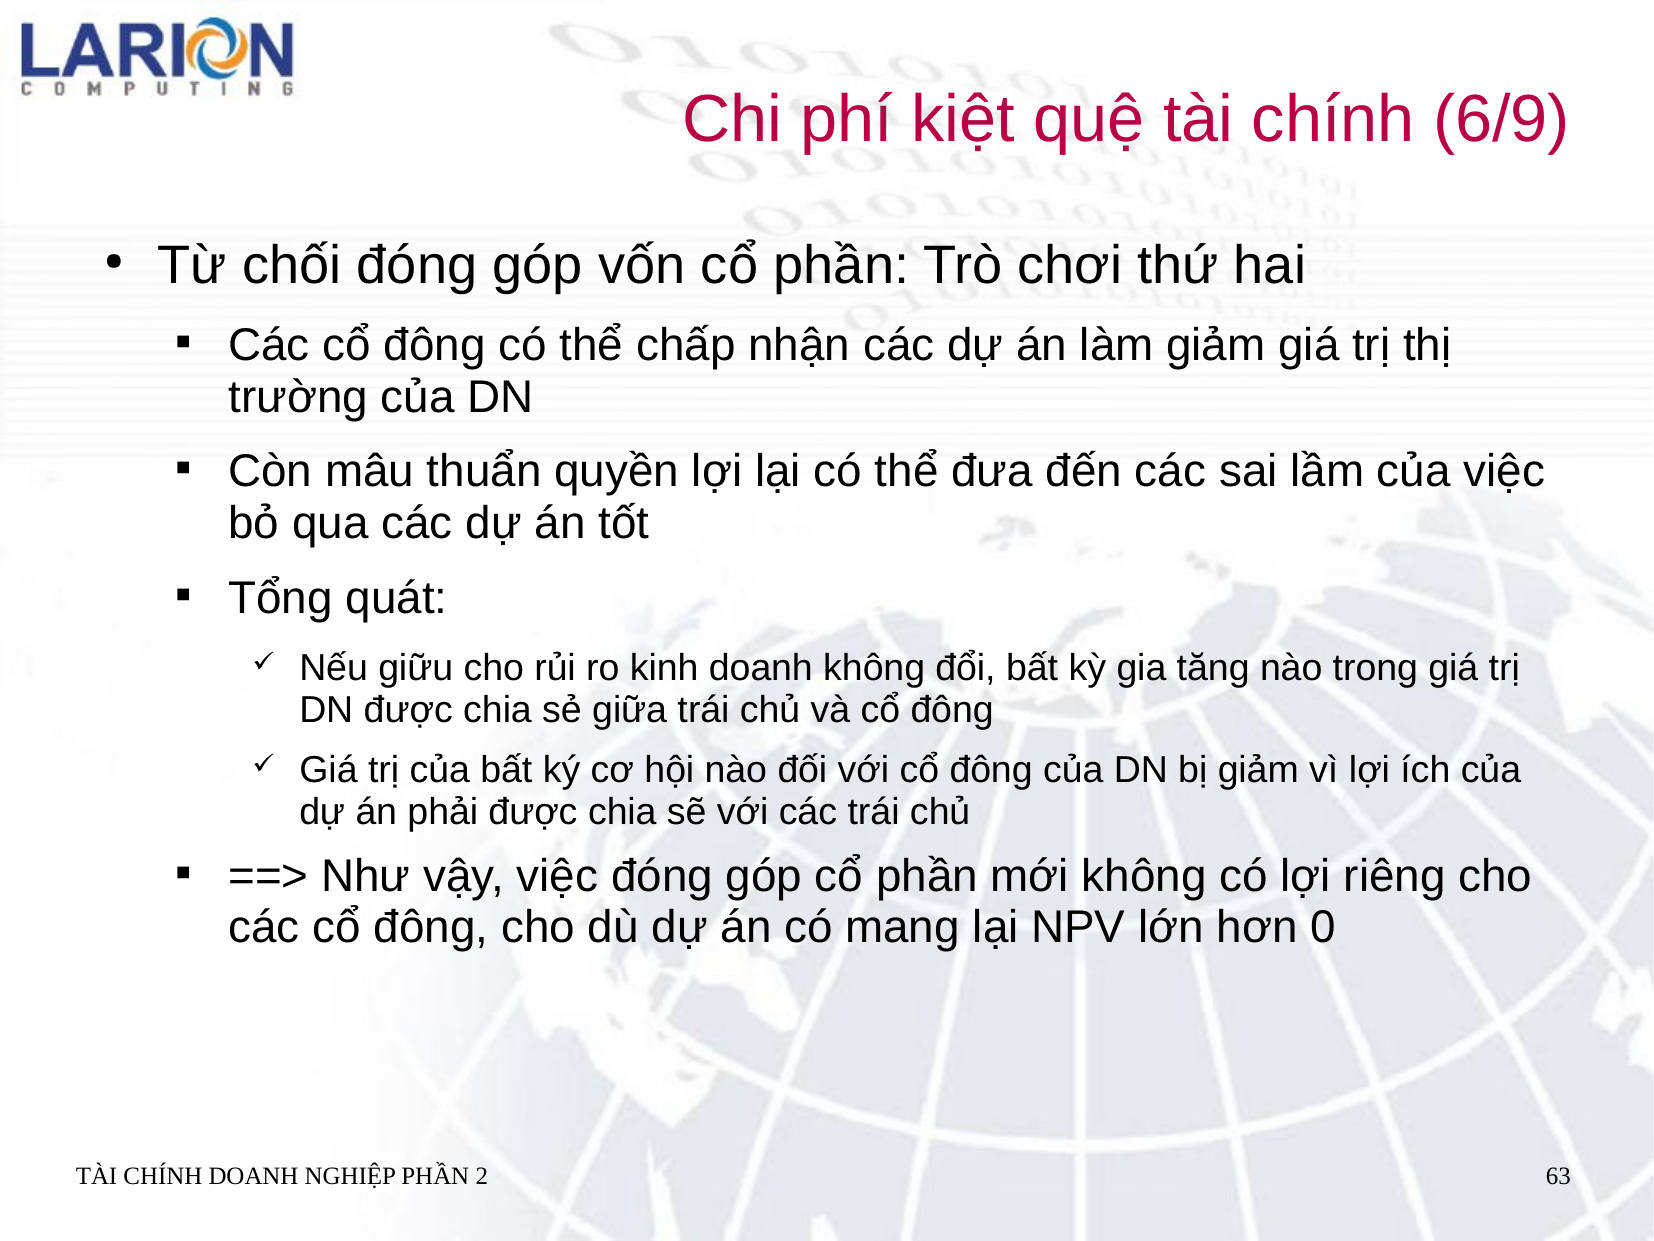

# Chi phí kiệt quệ tài chính (6/9)
Từ chối đóng góp vốn cổ phần: Trò chơi thứ hai
Các cổ đông có thể chấp nhận các dự án làm giảm giá trị thị trường của DN
Còn mâu thuẩn quyền lợi lại có thể đưa đến các sai lầm của việc bỏ qua các dự án tốt
Tổng quát:
Nếu giữu cho rủi ro kinh doanh không đổi, bất kỳ gia tăng nào trong giá trị DN được chia sẻ giữa trái chủ và cổ đông
Giá trị của bất ký cơ hội nào đối với cổ đông của DN bị giảm vì lợi ích của dự án phải được chia sẽ với các trái chủ
==> Như vậy, việc đóng góp cổ phần mới không có lợi riêng cho các cổ đông, cho dù dự án có mang lại NPV lớn hơn 0
TÀI CHÍNH DOANH NGHIỆP PHẦN 2
63